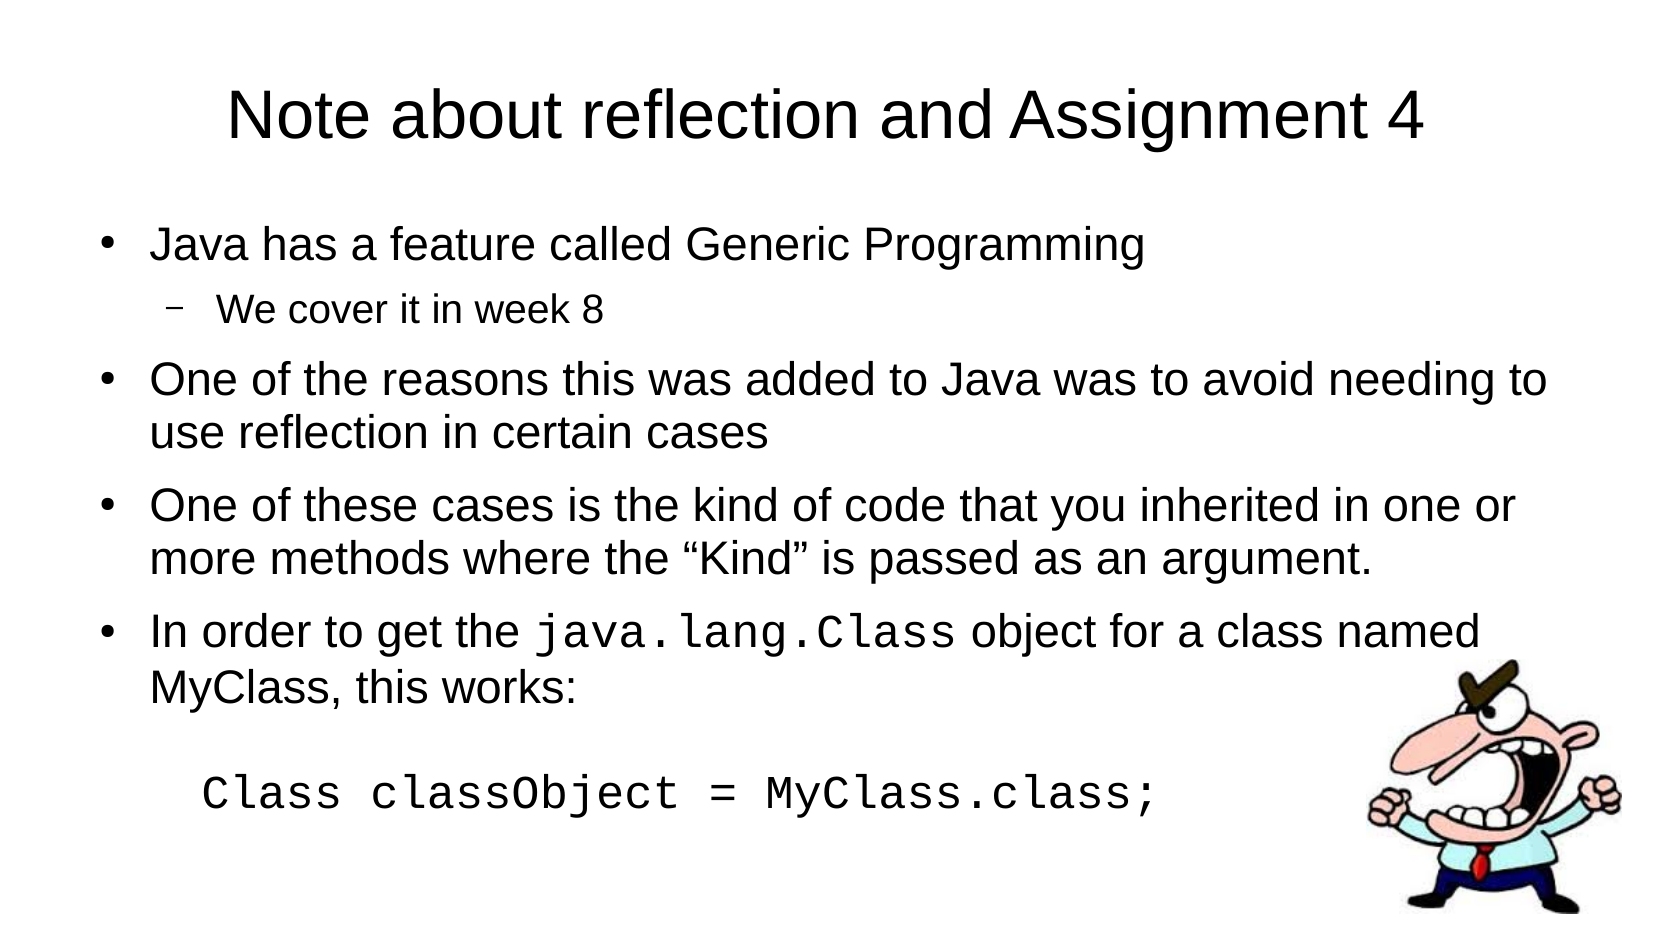

# Note about reflection and Assignment 4
Java has a feature called Generic Programming
We cover it in week 8
One of the reasons this was added to Java was to avoid needing to use reflection in certain cases
One of these cases is the kind of code that you inherited in one or more methods where the “Kind” is passed as an argument.
In order to get the java.lang.Class object for a class named MyClass, this works:
 Class classObject = MyClass.class;